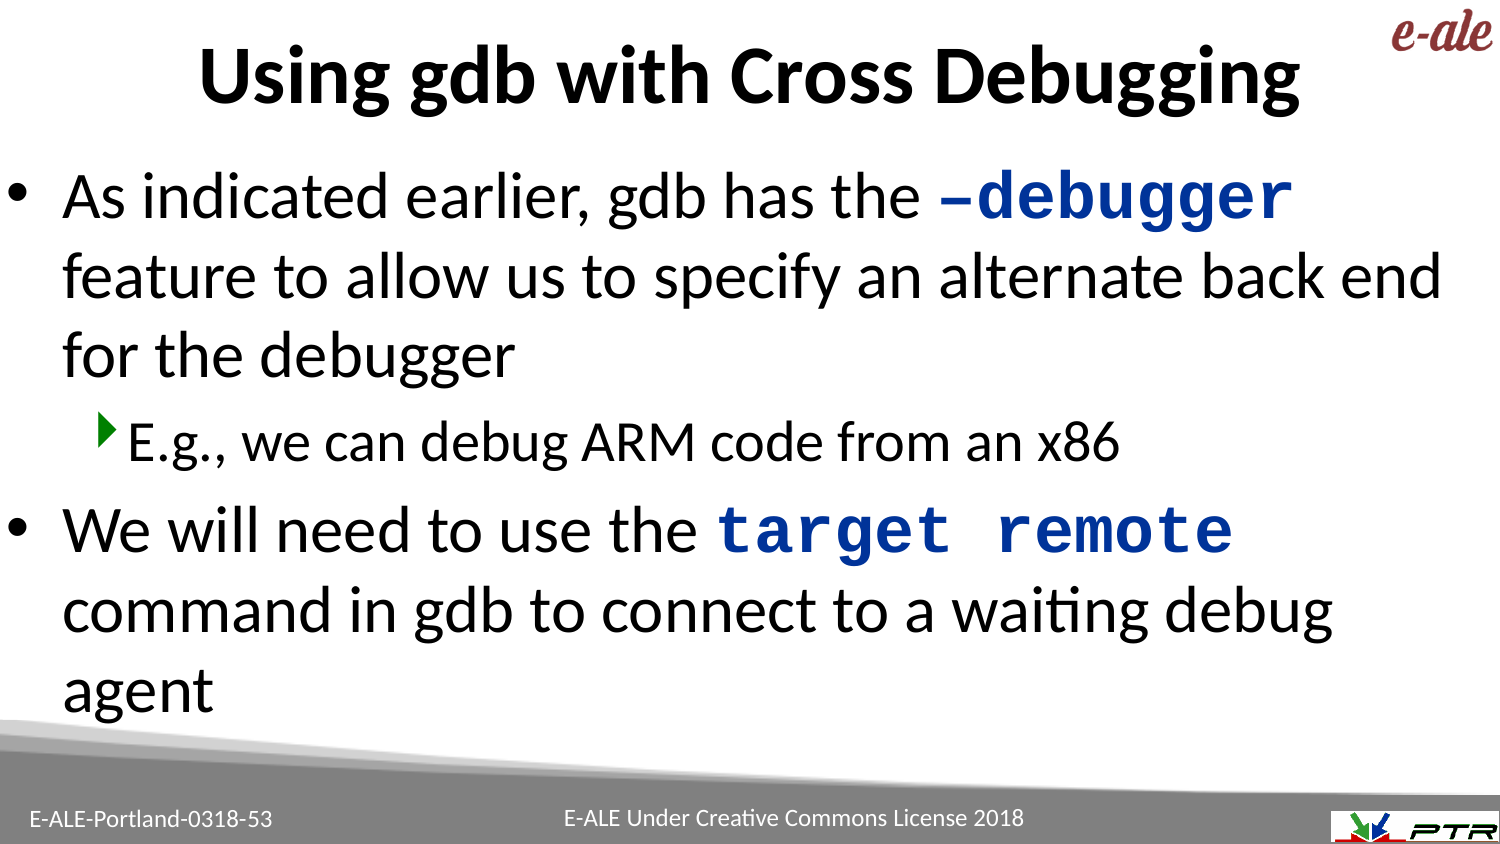

# Using gdb with Cross Debugging
As indicated earlier, gdb has the –debugger feature to allow us to specify an alternate back end for the debugger
E.g., we can debug ARM code from an x86
We will need to use the target remote command in gdb to connect to a waiting debug agent
E-ALE-Portland-0318-